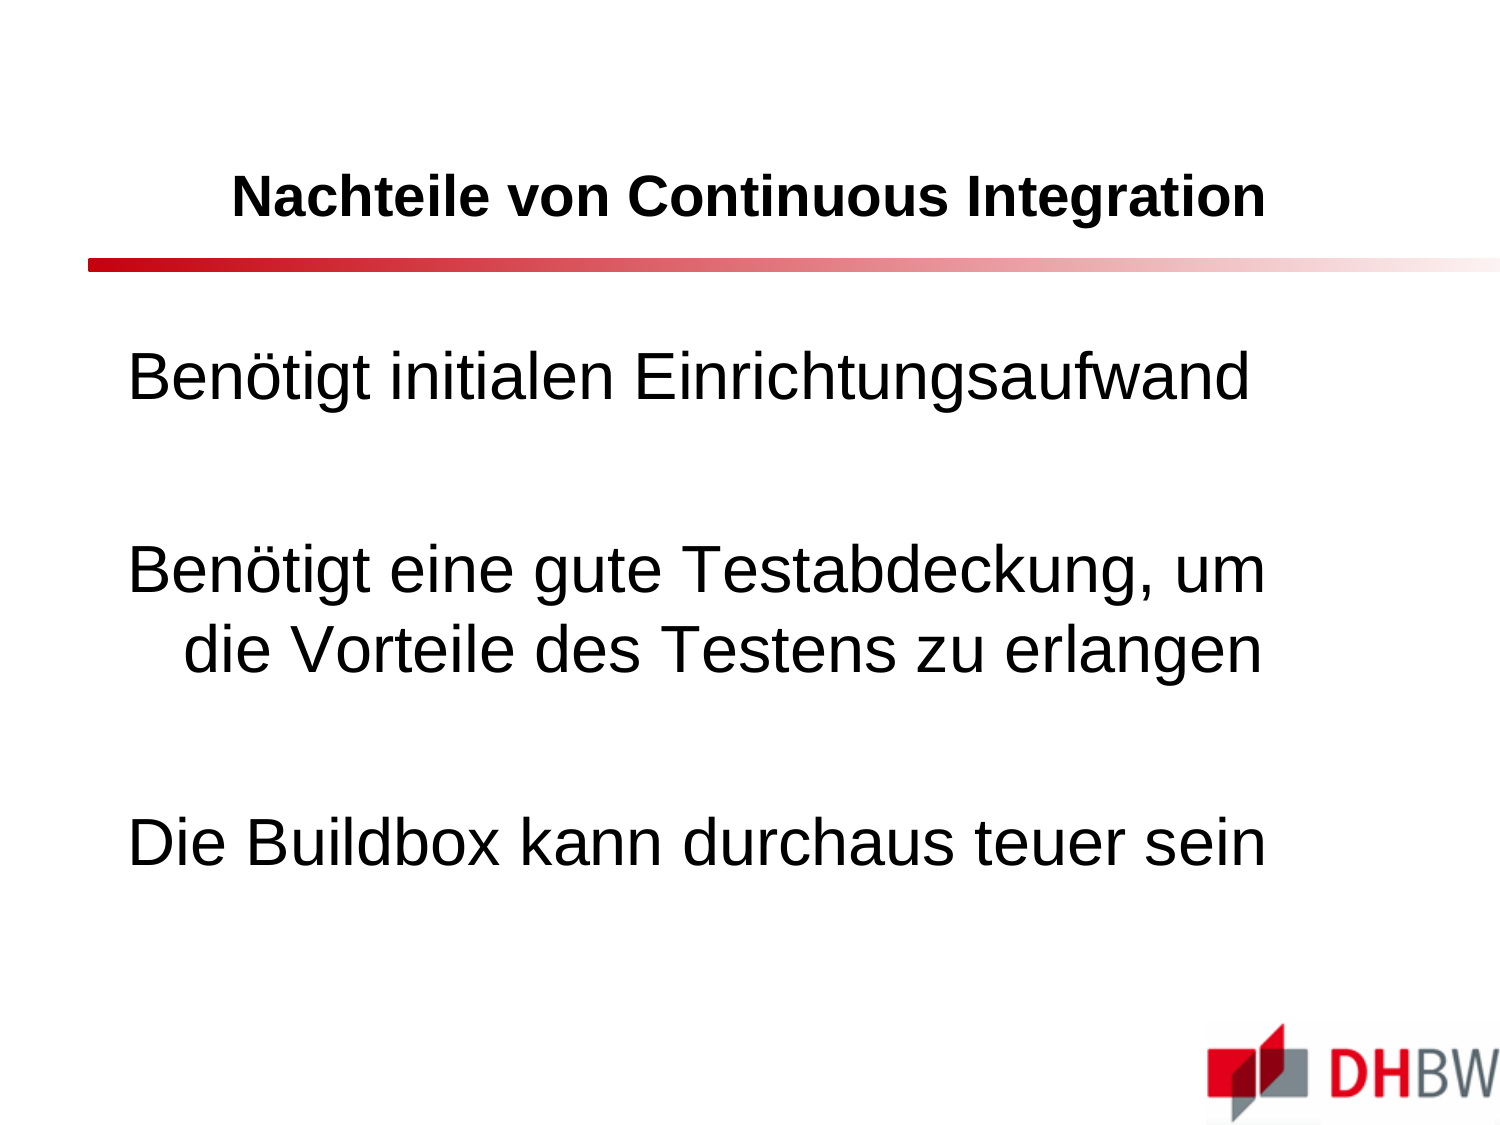

# Nachteile von Continuous Integration
Benötigt initialen Einrichtungsaufwand
Benötigt eine gute Testabdeckung, um die Vorteile des Testens zu erlangen
Die Buildbox kann durchaus teuer sein